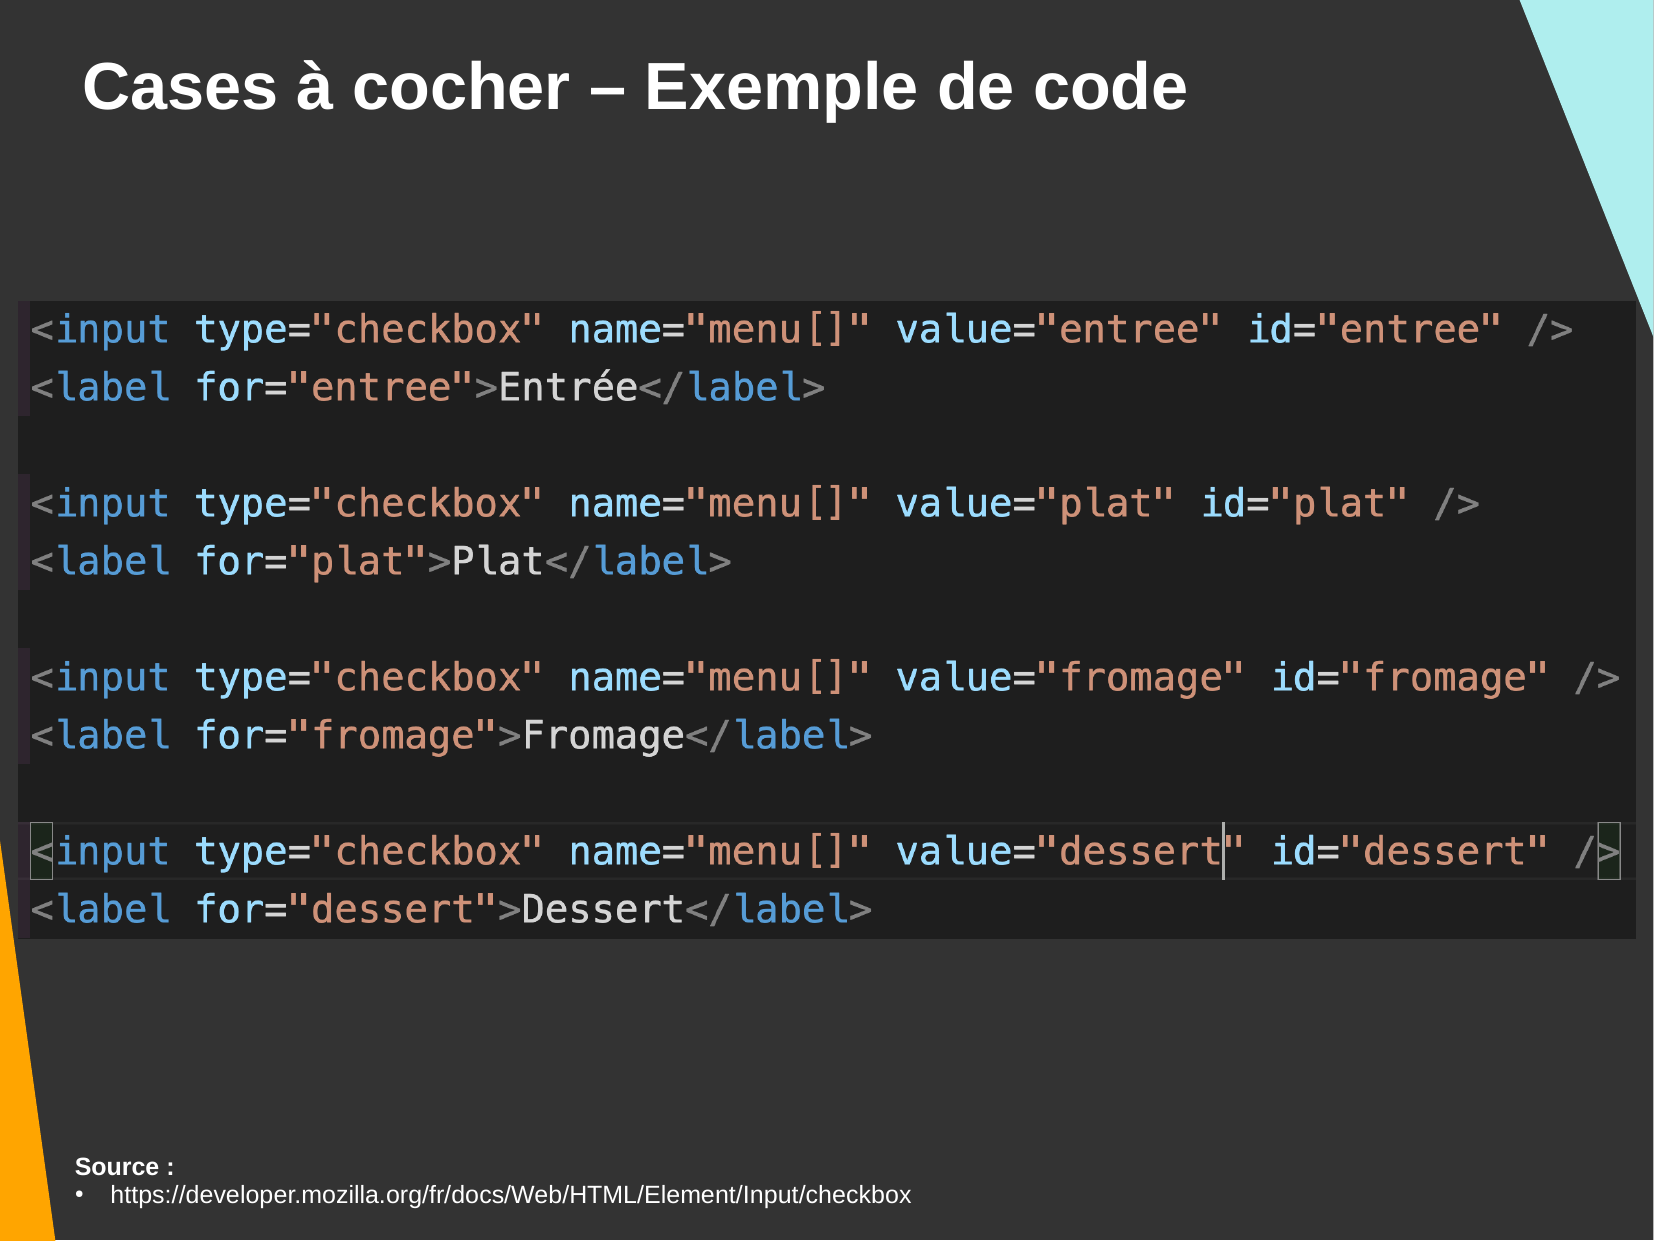

# Cases à cocher – Exemple de code
Source :
https://developer.mozilla.org/fr/docs/Web/HTML/Element/Input/checkbox